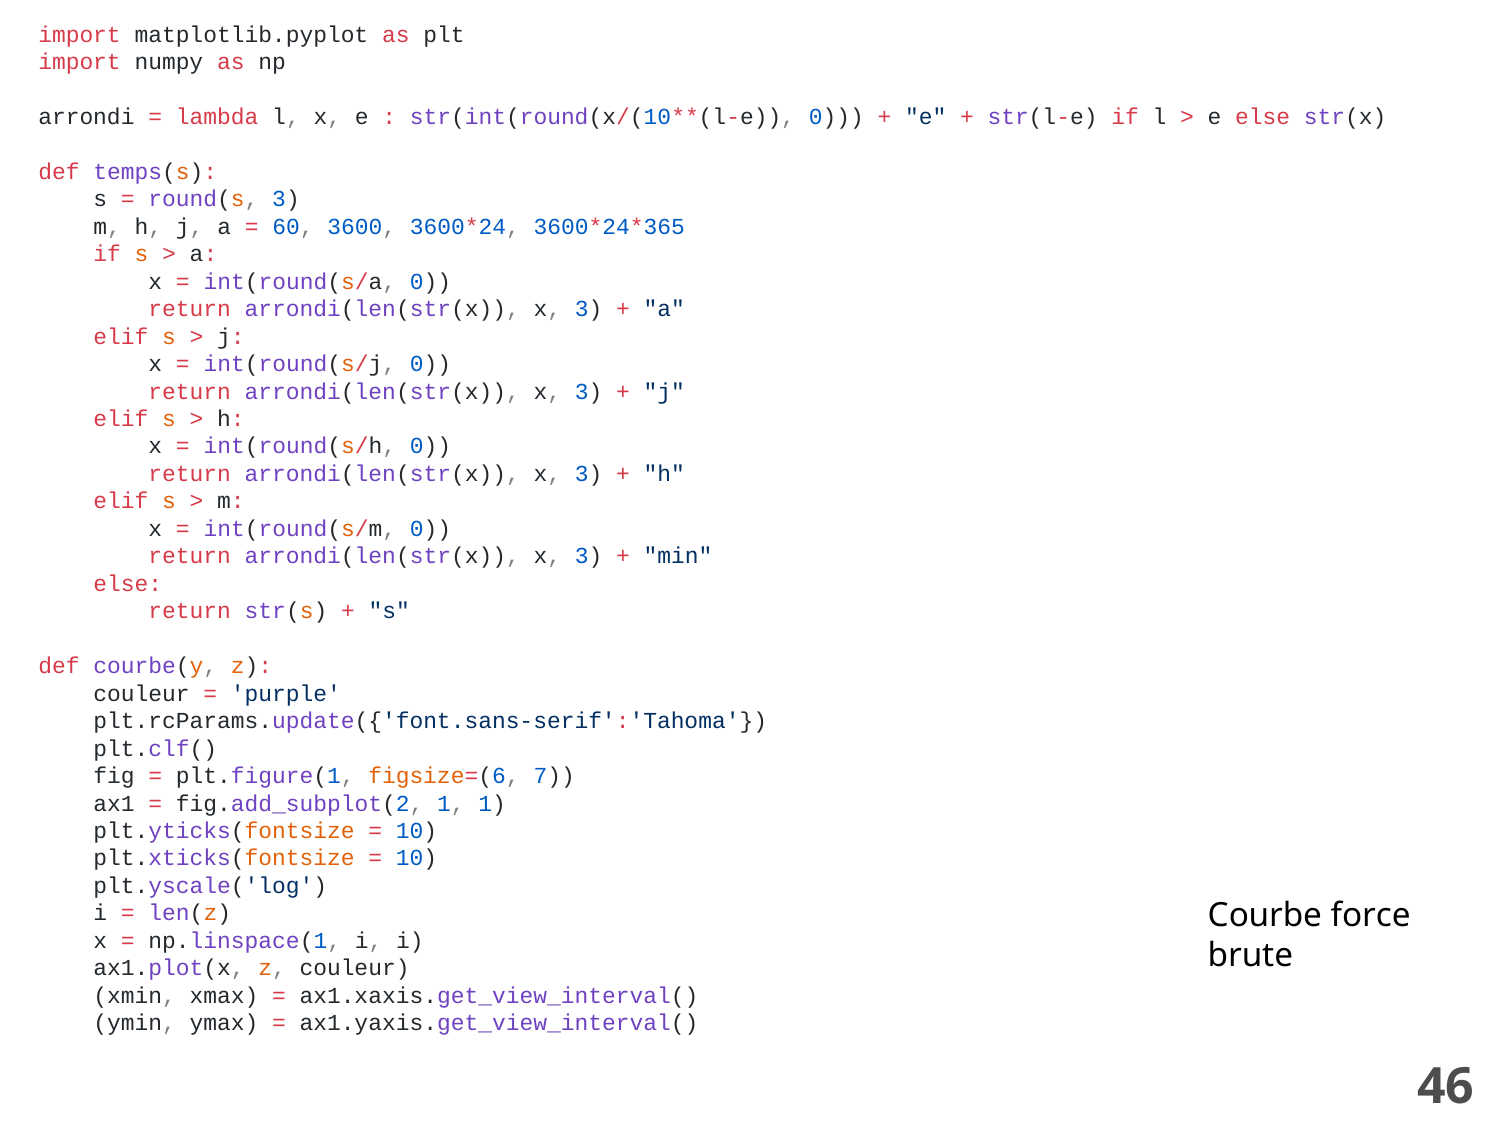

import matplotlib.pyplot as plt
import numpy as np
arrondi = lambda l, x, e : str(int(round(x/(10**(l-e)), 0))) + "e" + str(l-e) if l > e else str(x)
def temps(s):
 s = round(s, 3)
 m, h, j, a = 60, 3600, 3600*24, 3600*24*365
 if s > a:
 x = int(round(s/a, 0))
 return arrondi(len(str(x)), x, 3) + "a"
 elif s > j:
 x = int(round(s/j, 0))
 return arrondi(len(str(x)), x, 3) + "j"
 elif s > h:
 x = int(round(s/h, 0))
 return arrondi(len(str(x)), x, 3) + "h"
 elif s > m:
 x = int(round(s/m, 0))
 return arrondi(len(str(x)), x, 3) + "min"
 else:
 return str(s) + "s"
def courbe(y, z):
 couleur = 'purple'
 plt.rcParams.update({'font.sans-serif':'Tahoma'})
 plt.clf()
 fig = plt.figure(1, figsize=(6, 7))
 ax1 = fig.add_subplot(2, 1, 1)
 plt.yticks(fontsize = 10)
 plt.xticks(fontsize = 10)
 plt.yscale('log')
 i = len(z)
 x = np.linspace(1, i, i)
 ax1.plot(x, z, couleur)
 (xmin, xmax) = ax1.xaxis.get_view_interval()
 (ymin, ymax) = ax1.yaxis.get_view_interval()
Courbe force brute